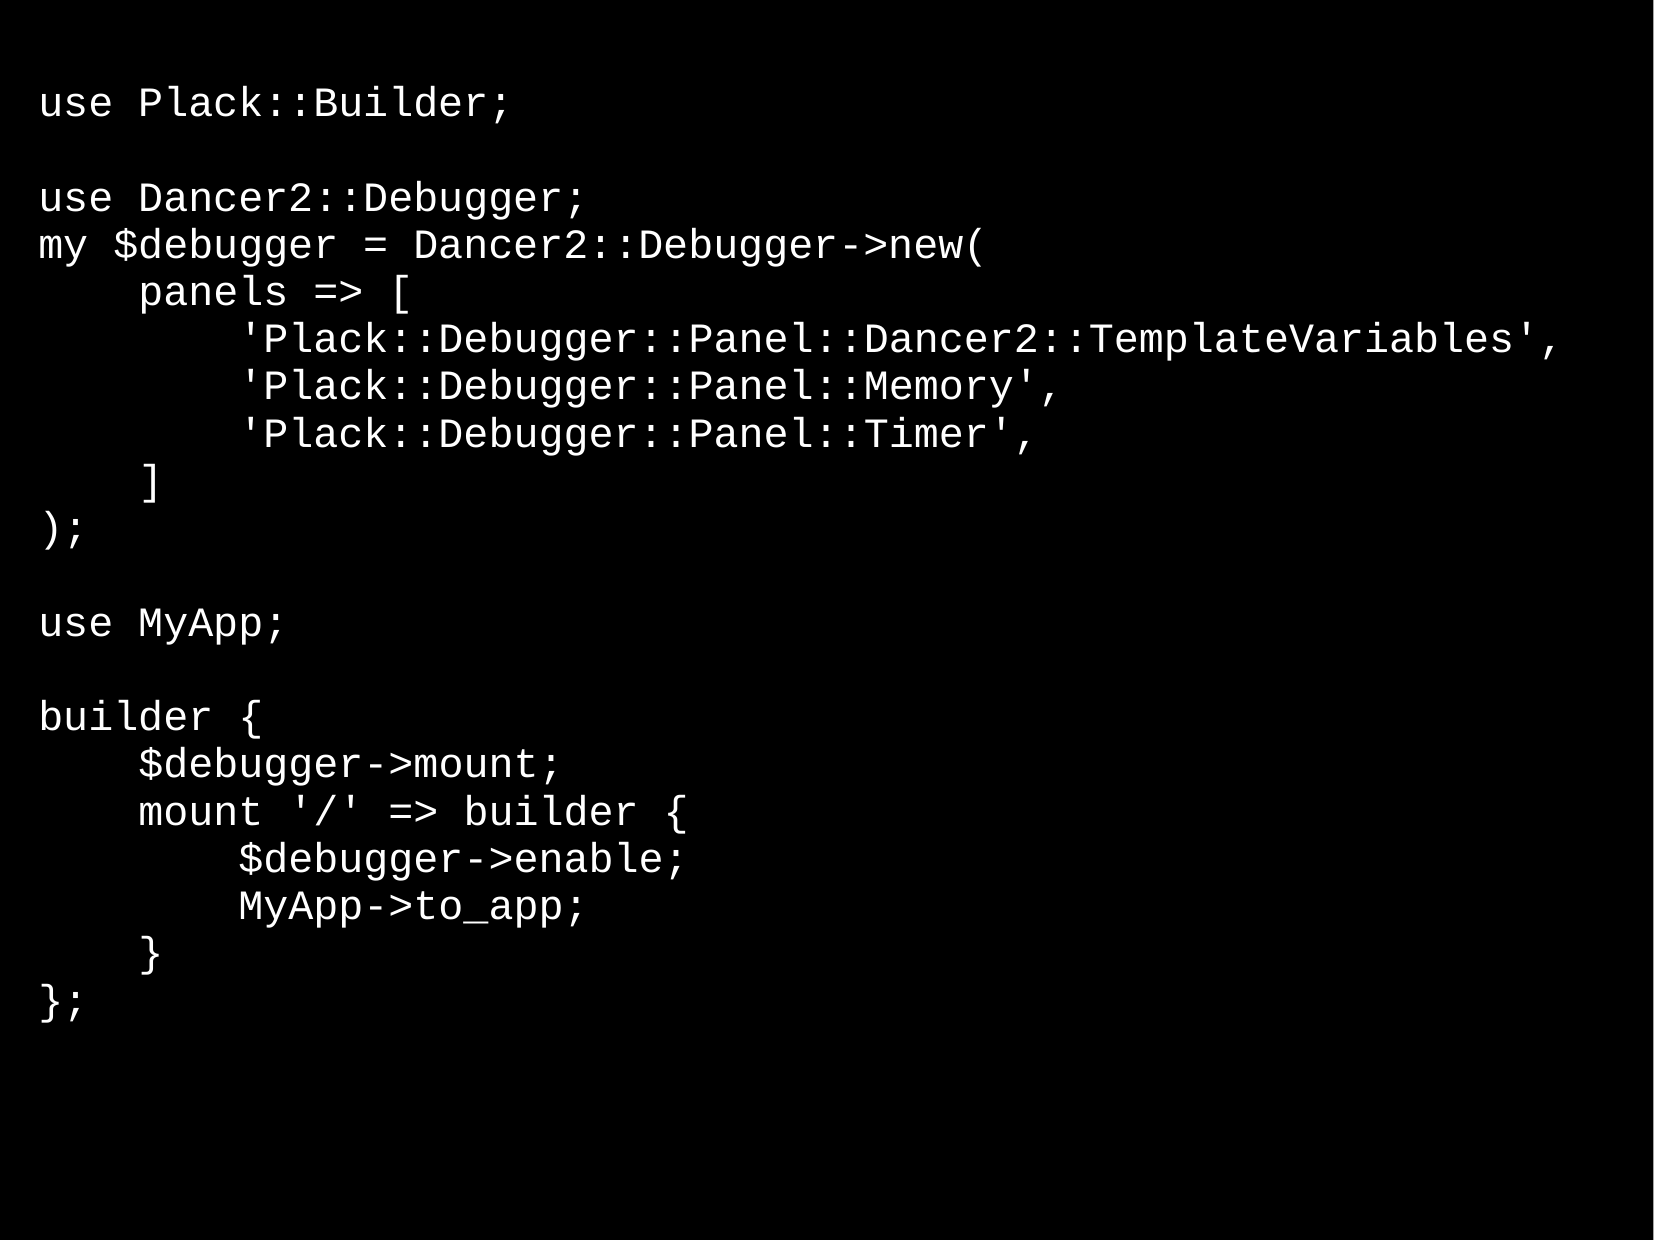

use Plack::Builder;
use Dancer2::Debugger;
my $debugger = Dancer2::Debugger->new(
 panels => [
 'Plack::Debugger::Panel::Dancer2::TemplateVariables',
 'Plack::Debugger::Panel::Memory',
 'Plack::Debugger::Panel::Timer',
 ]
);
use MyApp;
builder {
 $debugger->mount;
 mount '/' => builder {
 $debugger->enable;
 MyApp->to_app;
 }
};